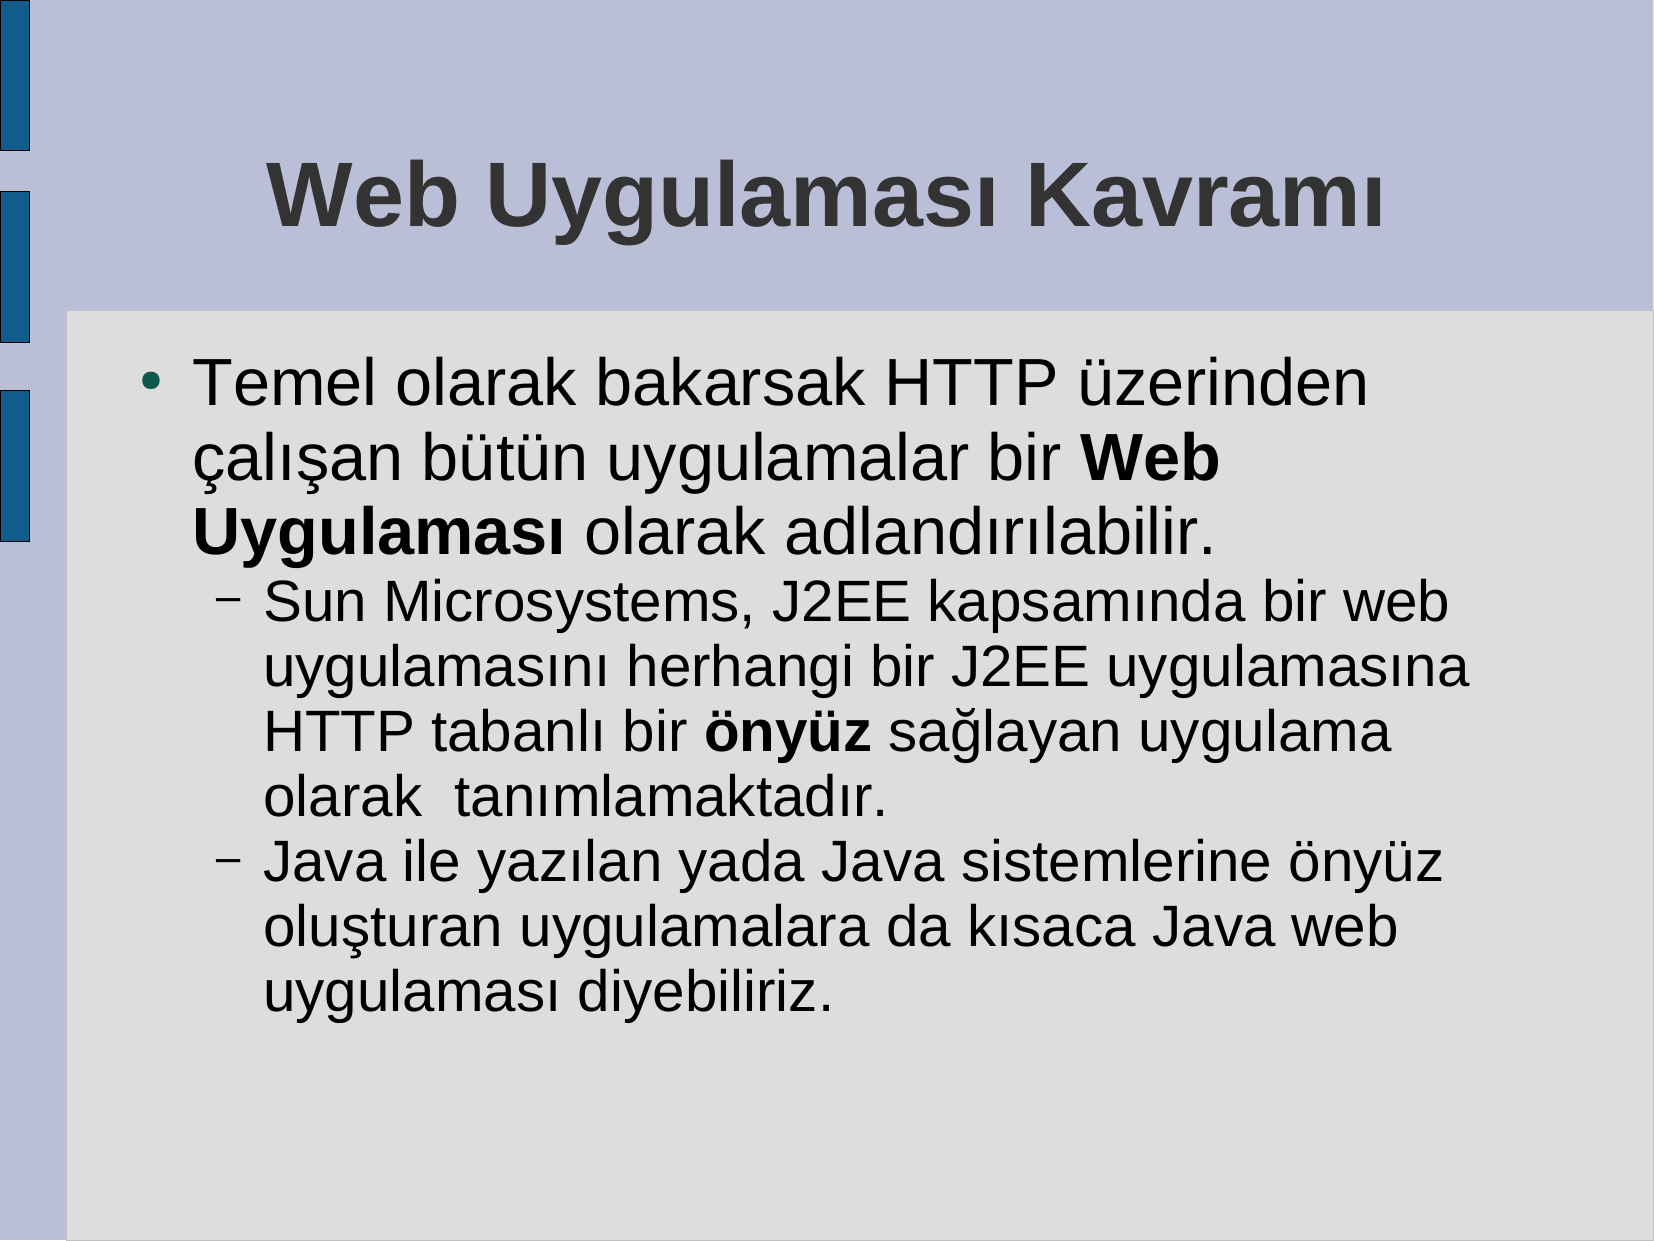

# Web Uygulaması Kavramı
Temel olarak bakarsak HTTP üzerinden çalışan bütün uygulamalar bir Web Uygulaması olarak adlandırılabilir.
Sun Microsystems, J2EE kapsamında bir web uygulamasını herhangi bir J2EE uygulamasına HTTP tabanlı bir önyüz sağlayan uygulama olarak tanımlamaktadır.
Java ile yazılan yada Java sistemlerine önyüz oluşturan uygulamalara da kısaca Java web uygulaması diyebiliriz.